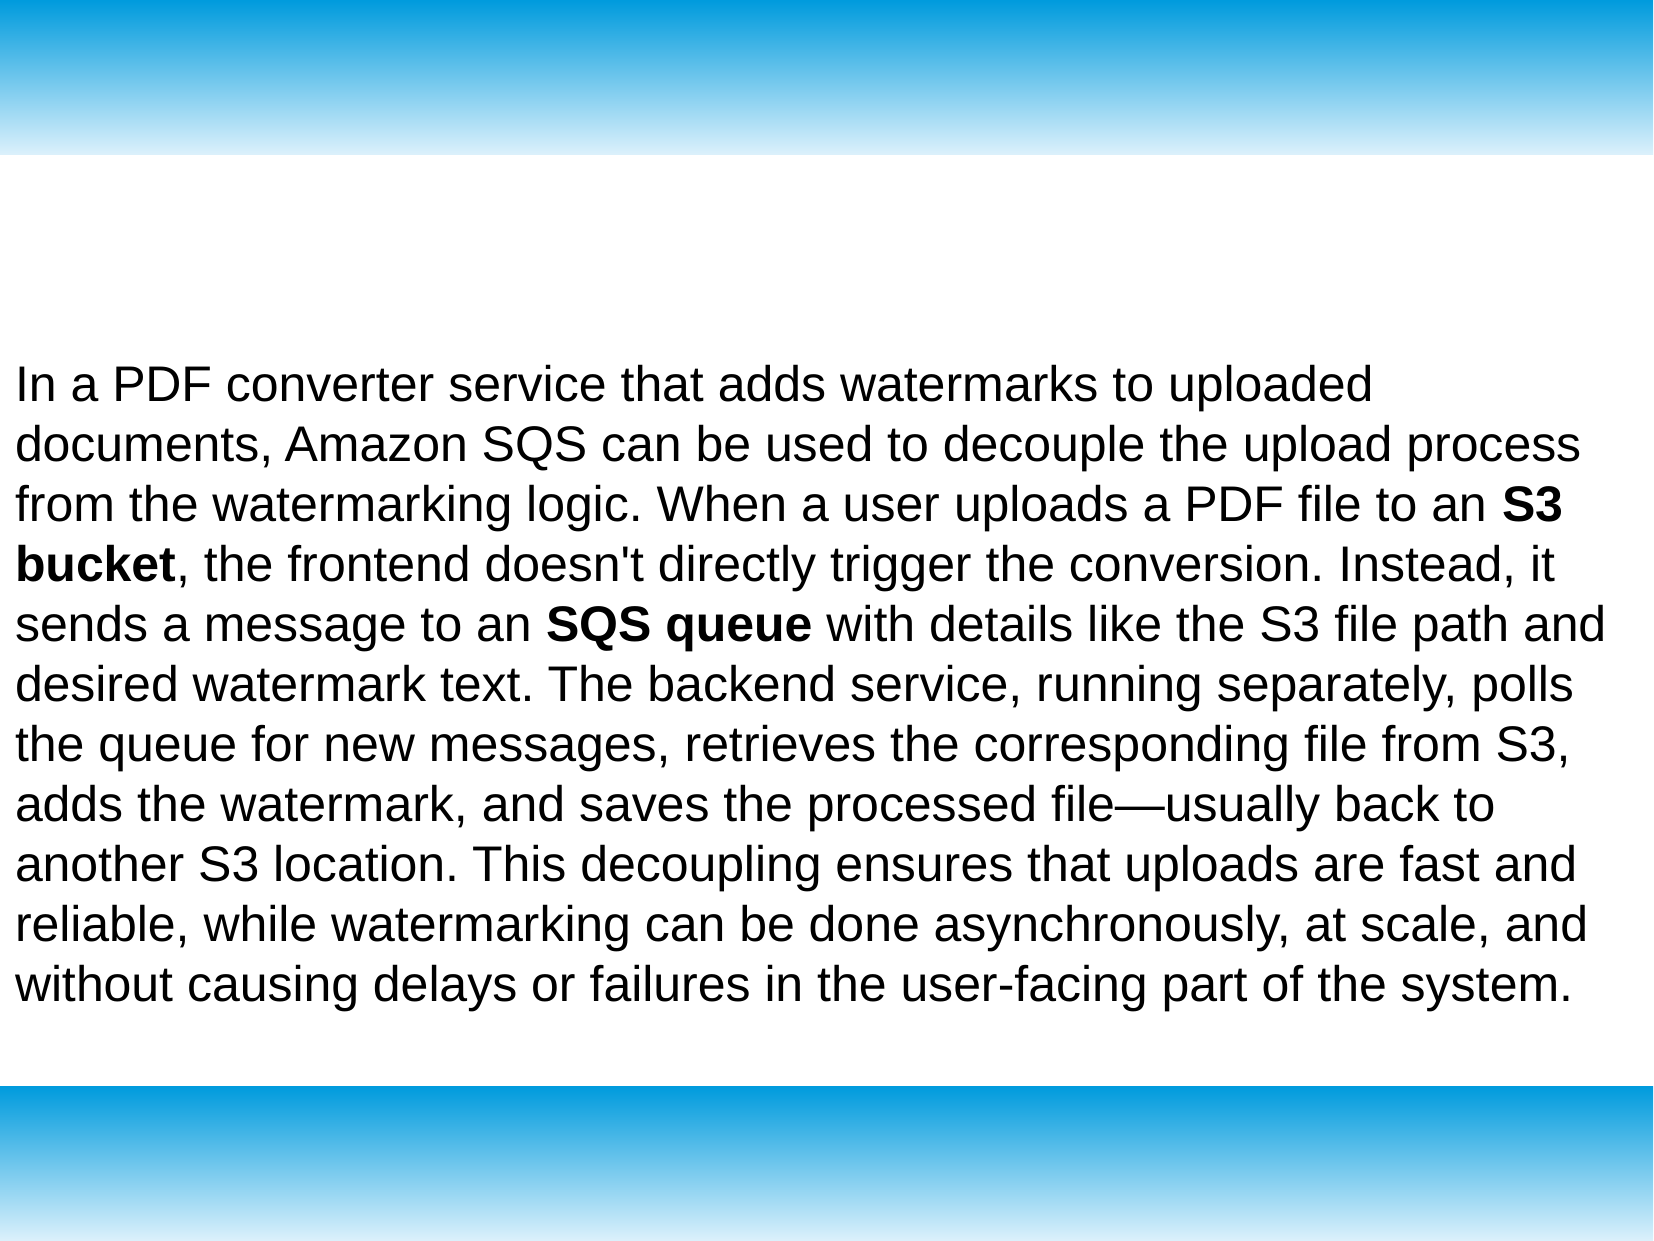

In a PDF converter service that adds watermarks to uploaded documents, Amazon SQS can be used to decouple the upload process from the watermarking logic. When a user uploads a PDF file to an S3 bucket, the frontend doesn't directly trigger the conversion. Instead, it sends a message to an SQS queue with details like the S3 file path and desired watermark text. The backend service, running separately, polls the queue for new messages, retrieves the corresponding file from S3, adds the watermark, and saves the processed file—usually back to another S3 location. This decoupling ensures that uploads are fast and reliable, while watermarking can be done asynchronously, at scale, and without causing delays or failures in the user-facing part of the system.